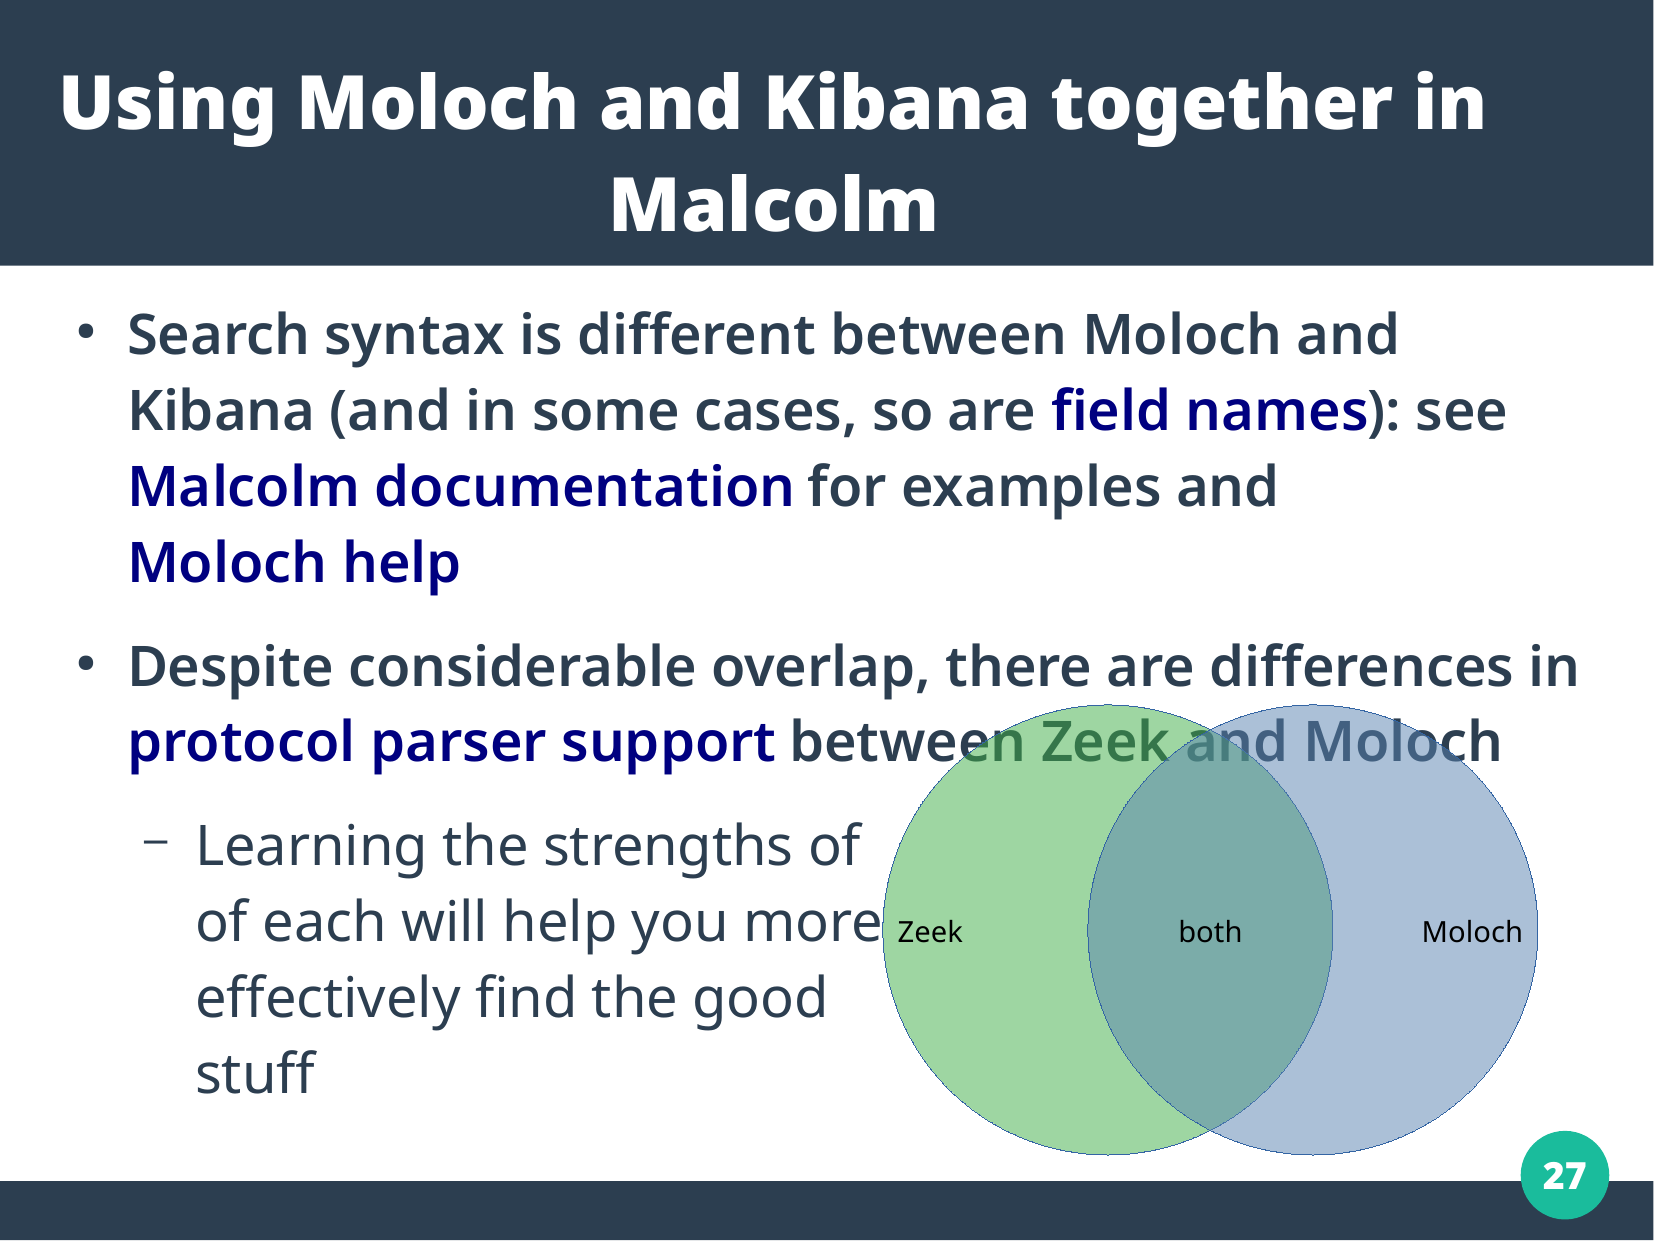

Using Moloch and Kibana together in Malcolm
# Search syntax is different between Moloch and Kibana (and in some cases, so are field names): see Malcolm documentation for examples and Moloch help
Despite considerable overlap, there are differences in protocol parser support between Zeek and Moloch
Learning the strengths of
of each will help you more
effectively find the good
stuff
Zeek
both
Moloch
27